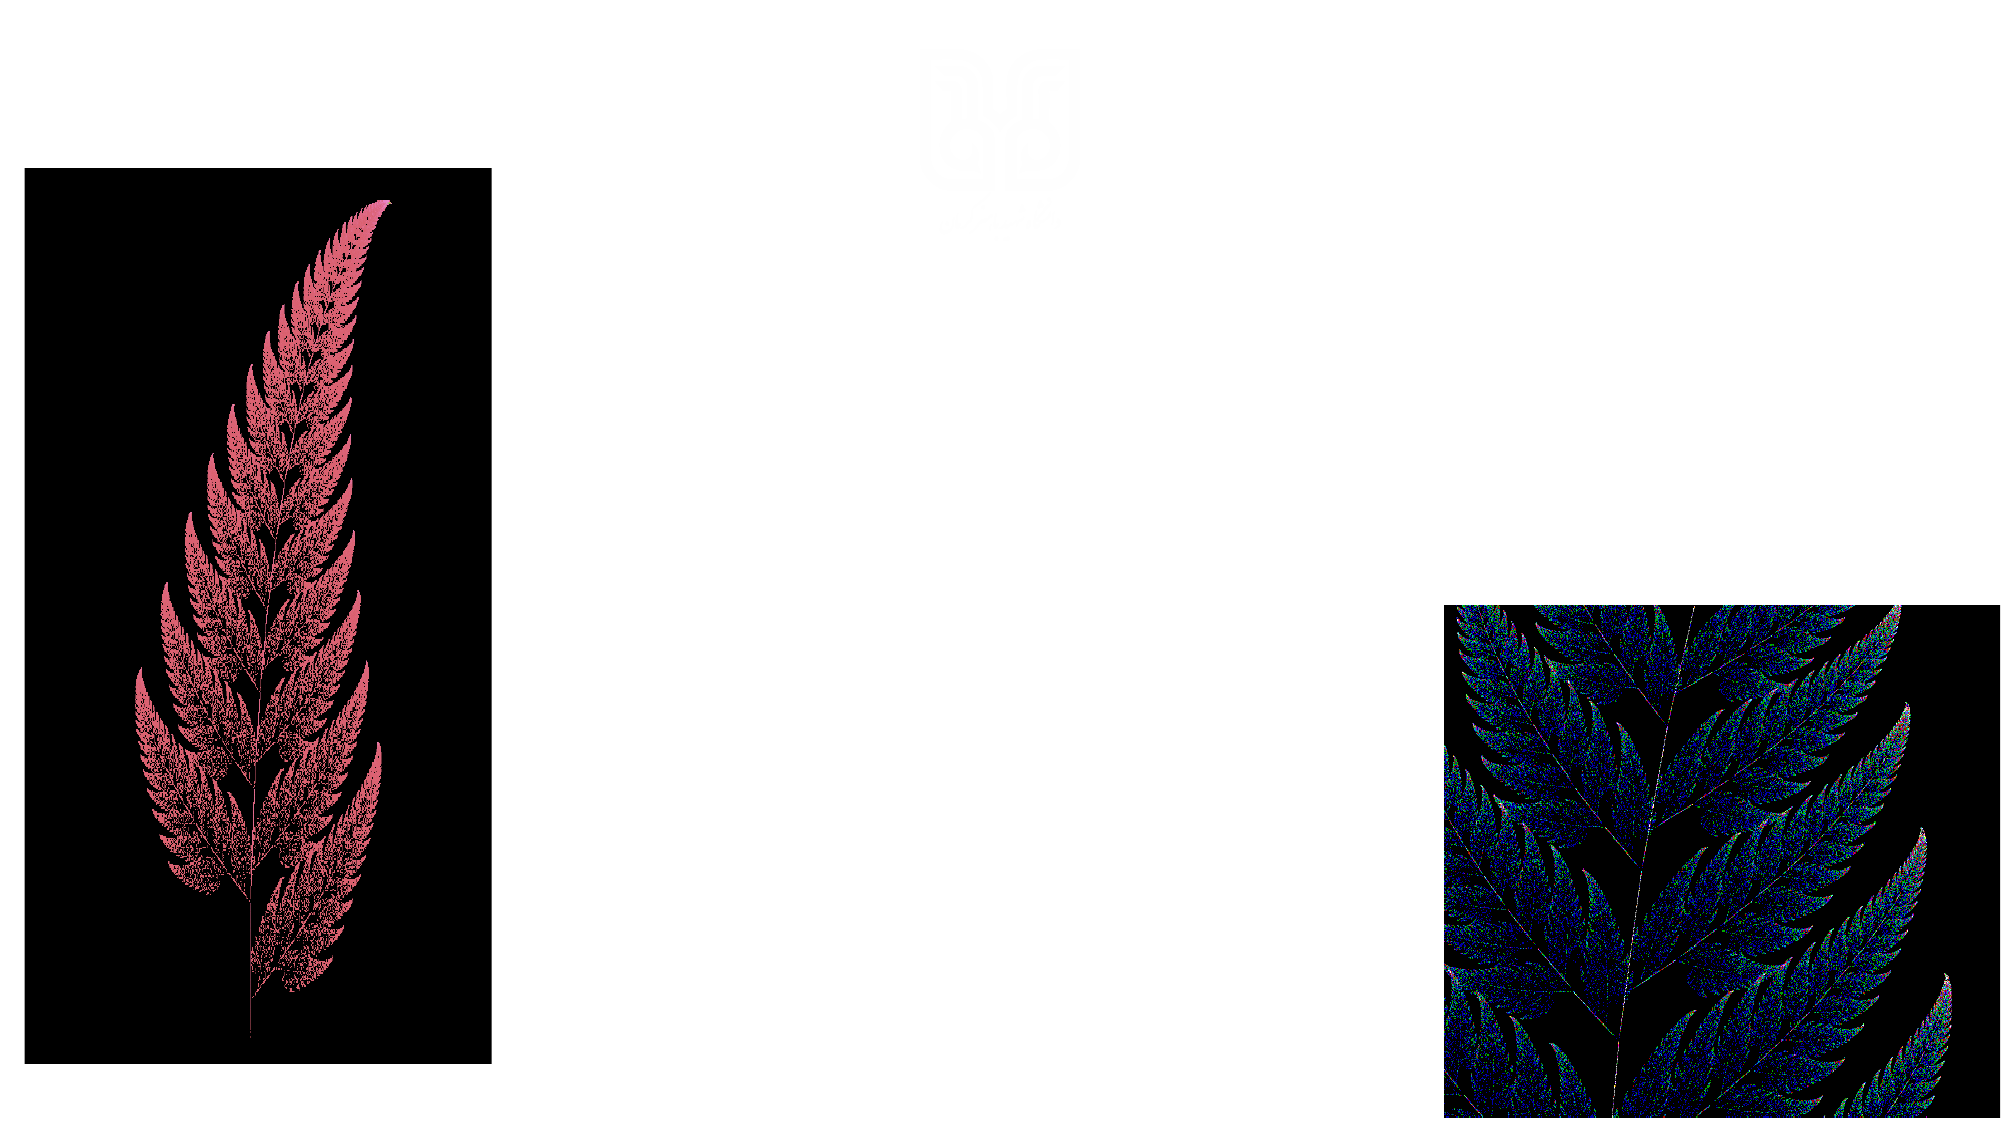

# صفر: معرفی
ساختمان داده ها و الگوریتم
مدرس: دکتر نجمه منصوری
نگارنده: سجاد هاشمیان
Barnsley Fern Fractal